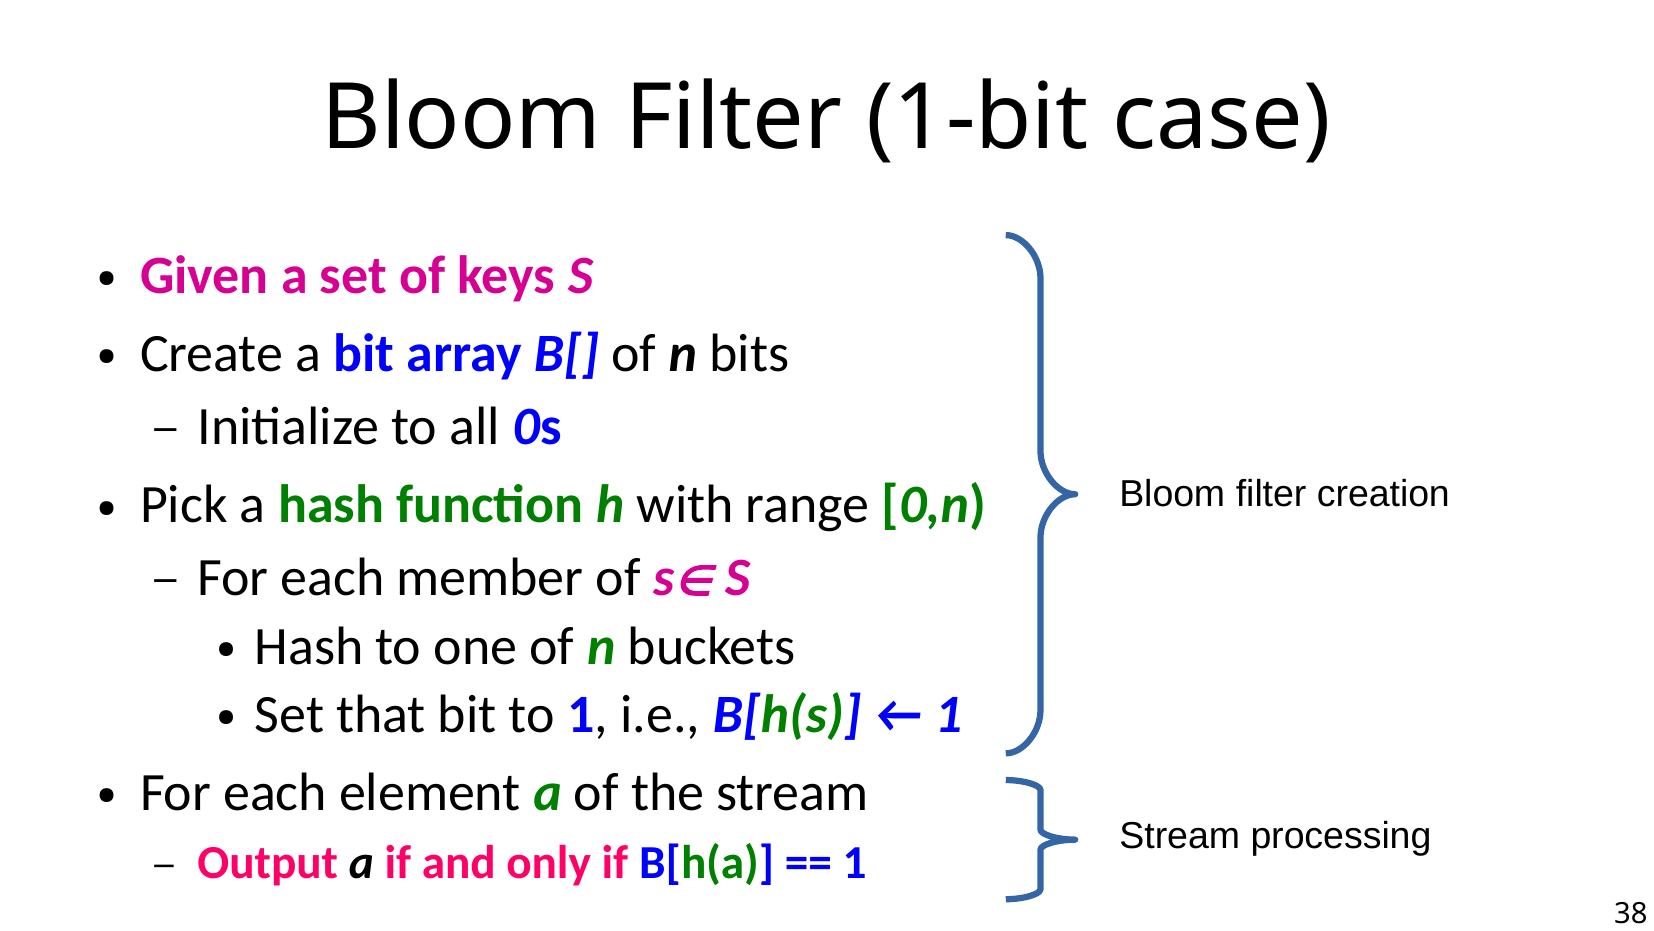

# Bloom Filter (1-bit case)
Given a set of keys S
Create a bit array B[] of n bits
Initialize to all 0s
Pick a hash function h with range [0,n)
For each member of s S
Hash to one of n buckets
Set that bit to 1, i.e., B[h(s)] ← 1
For each element a of the stream
Output a if and only if B[h(a)] == 1
Bloom filter creation
Stream processing
38